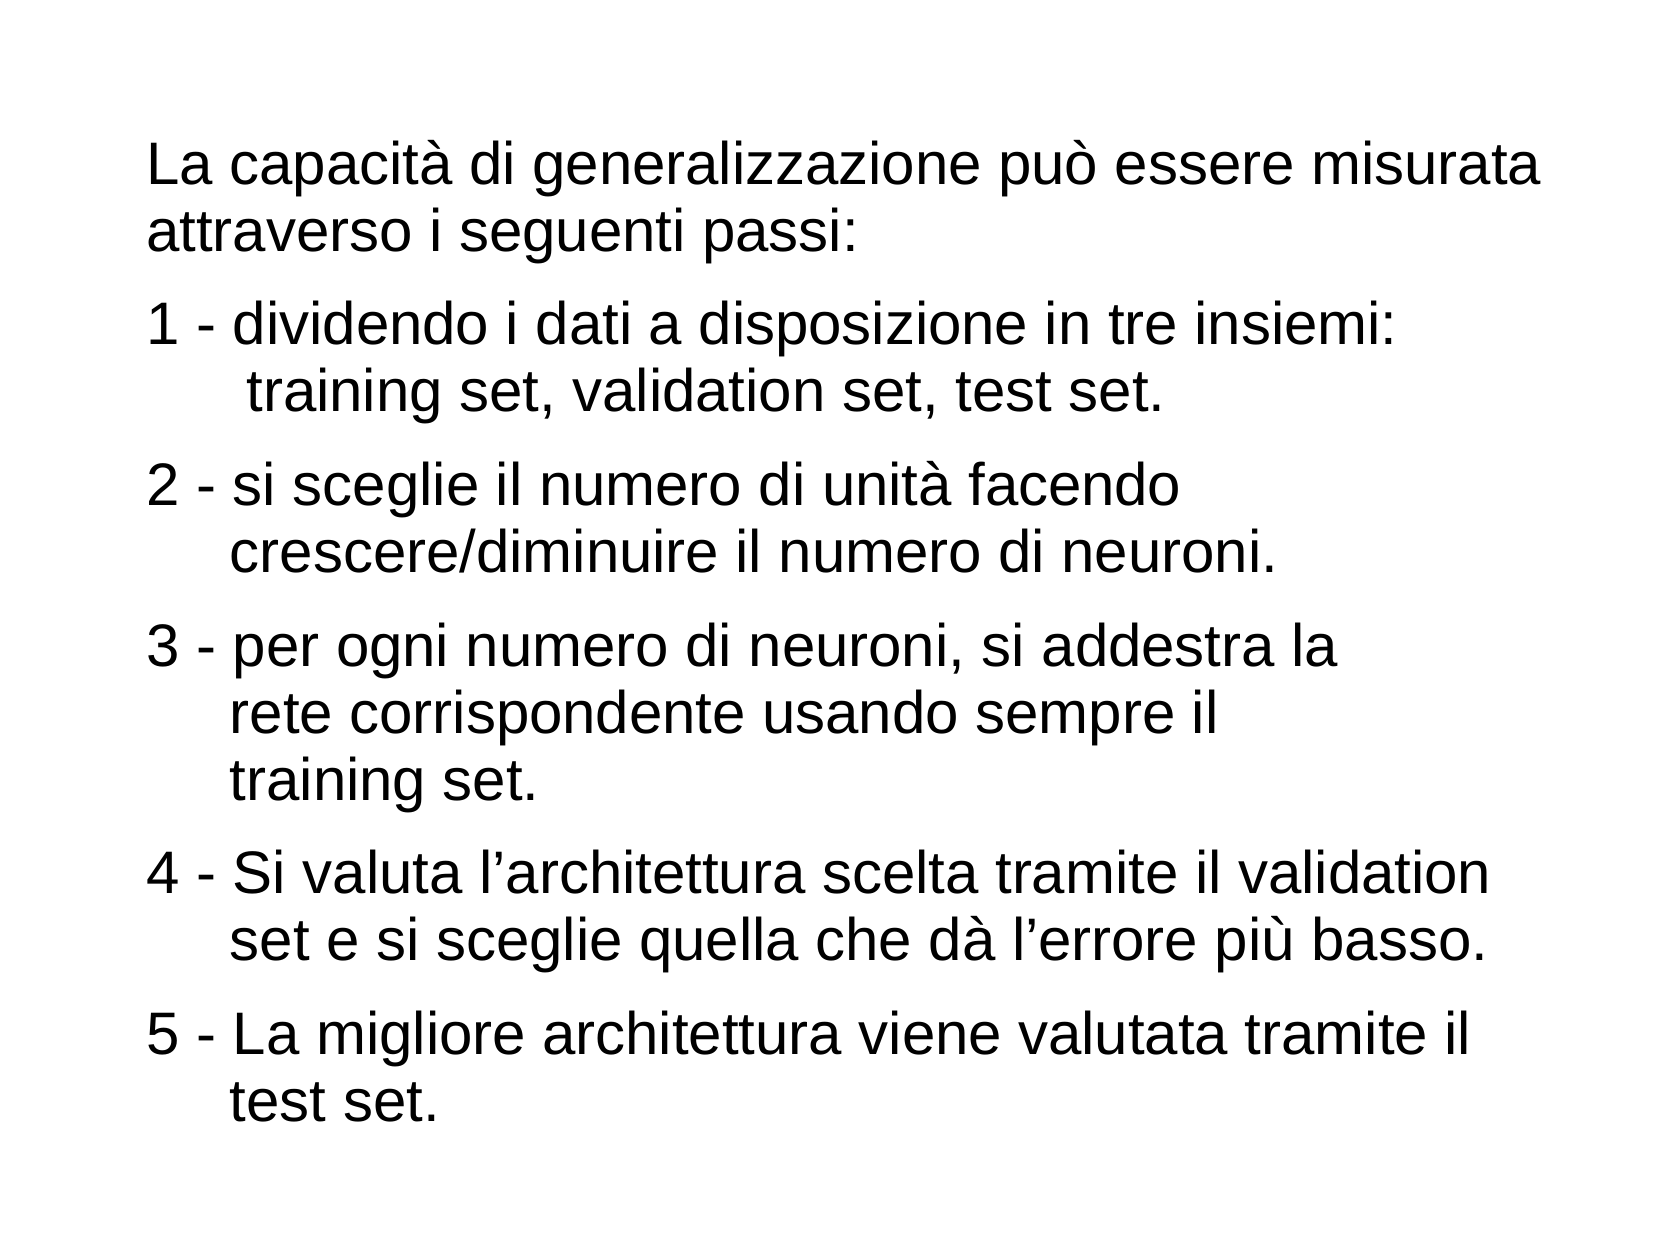

# La capacità di generalizzazione può essere misurata attraverso i seguenti passi:
1 - dividendo i dati a disposizione in tre insiemi: training set, validation set, test set.
2 - si sceglie il numero di unità facendo crescere/diminuire il numero di neuroni.
3 - per ogni numero di neuroni, si addestra la rete corrispondente usando sempre il training set.
4 - Si valuta l’architettura scelta tramite il validation set e si sceglie quella che dà l’errore più basso.
5 - La migliore architettura viene valutata tramite il test set.